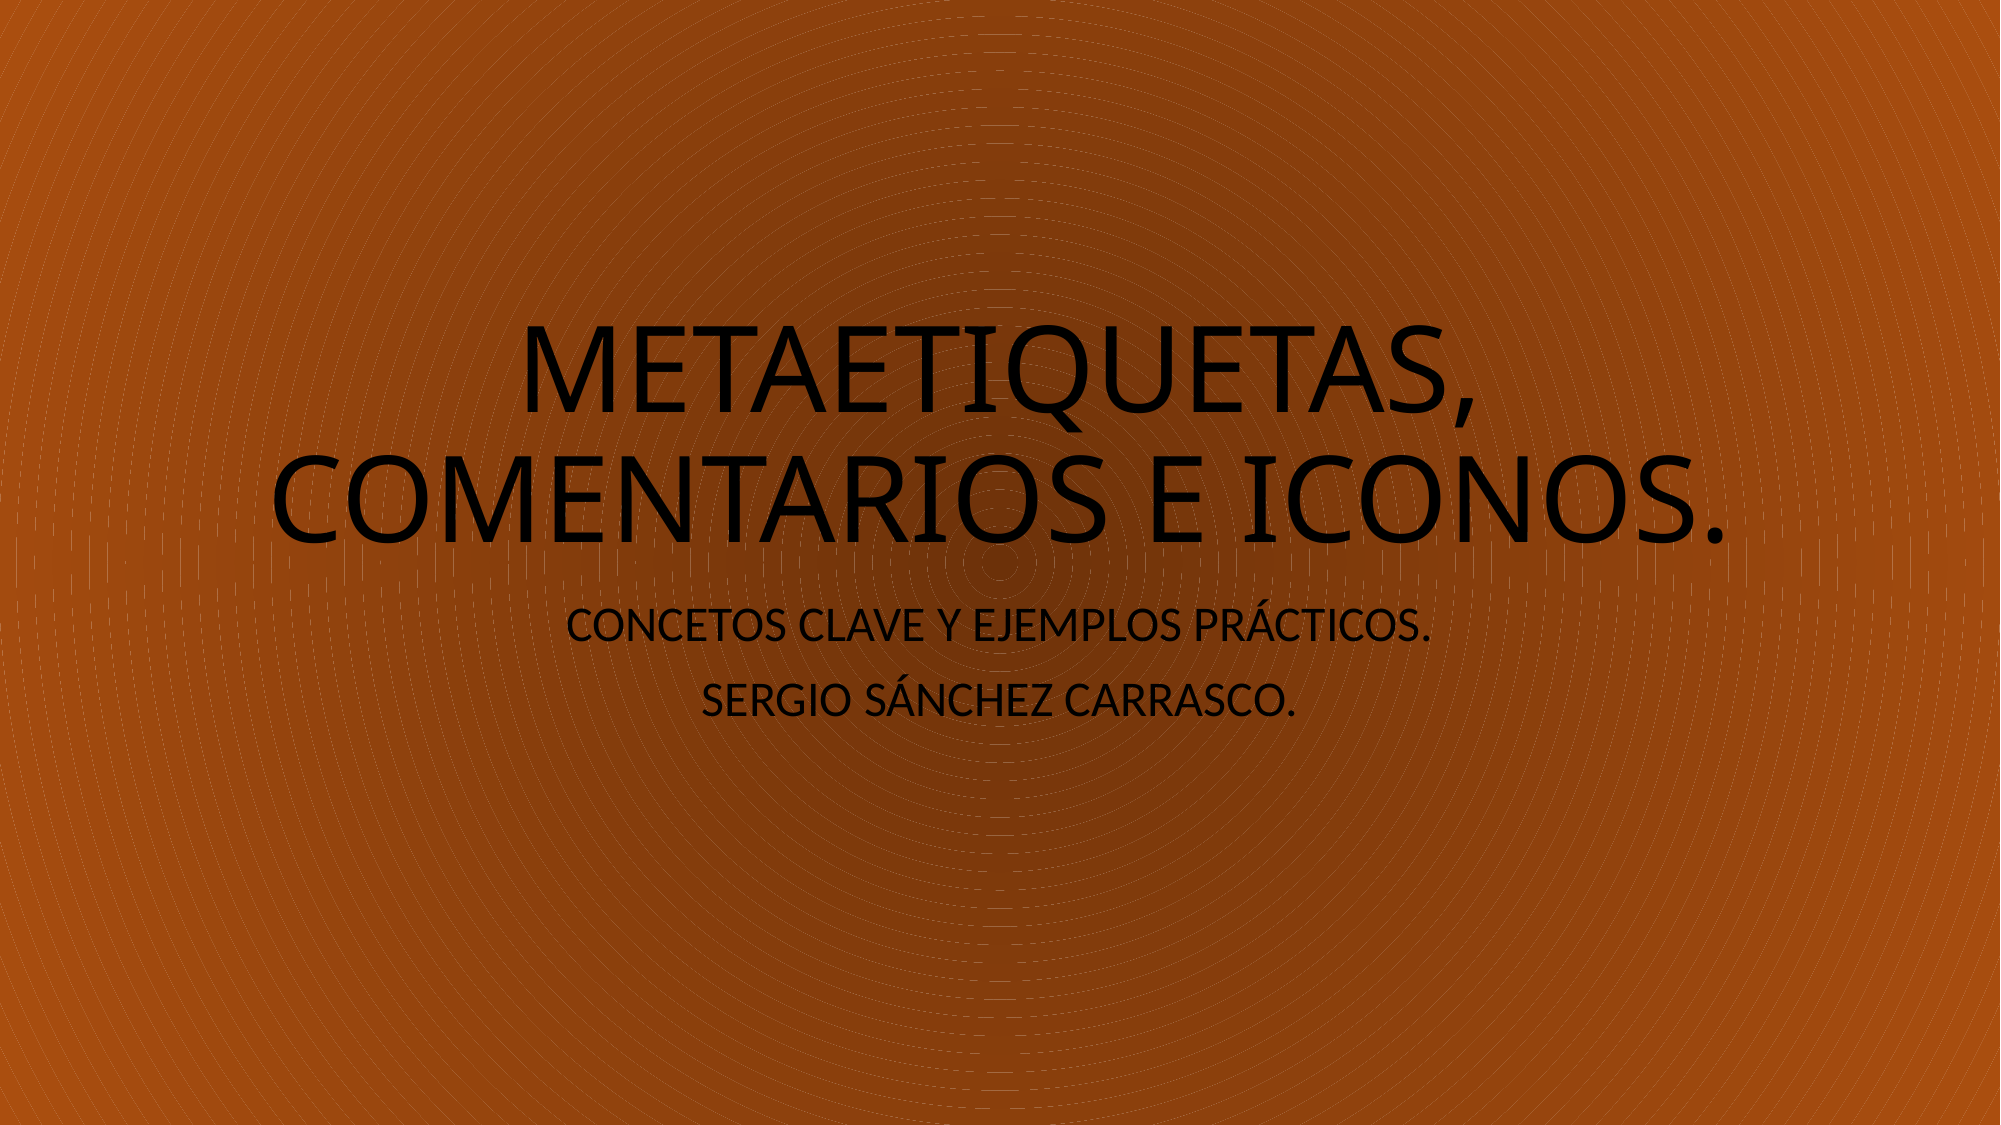

# METAETIQUETAS, COMENTARIOS E ICONOS.
CONCETOS CLAVE Y EJEMPLOS PRÁCTICOS.
SERGIO SÁNCHEZ CARRASCO.